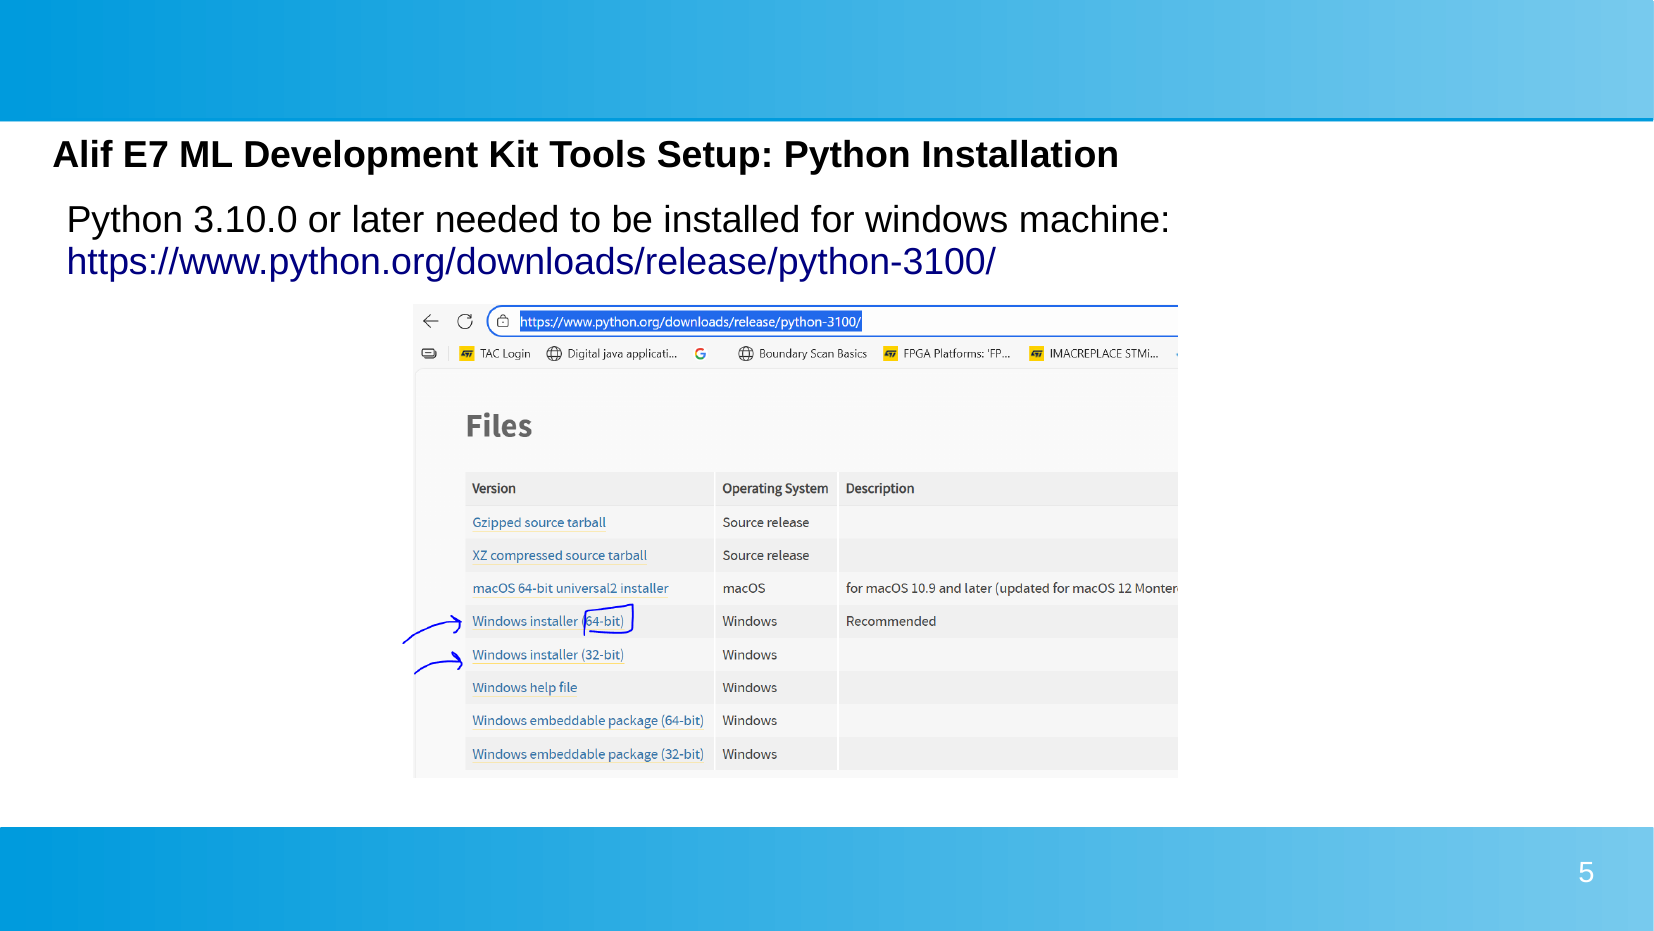

Alif E7 ML Development Kit Tools Setup: Python Installation
Python 3.10.0 or later needed to be installed for windows machine:
https://www.python.org/downloads/release/python-3100/
5